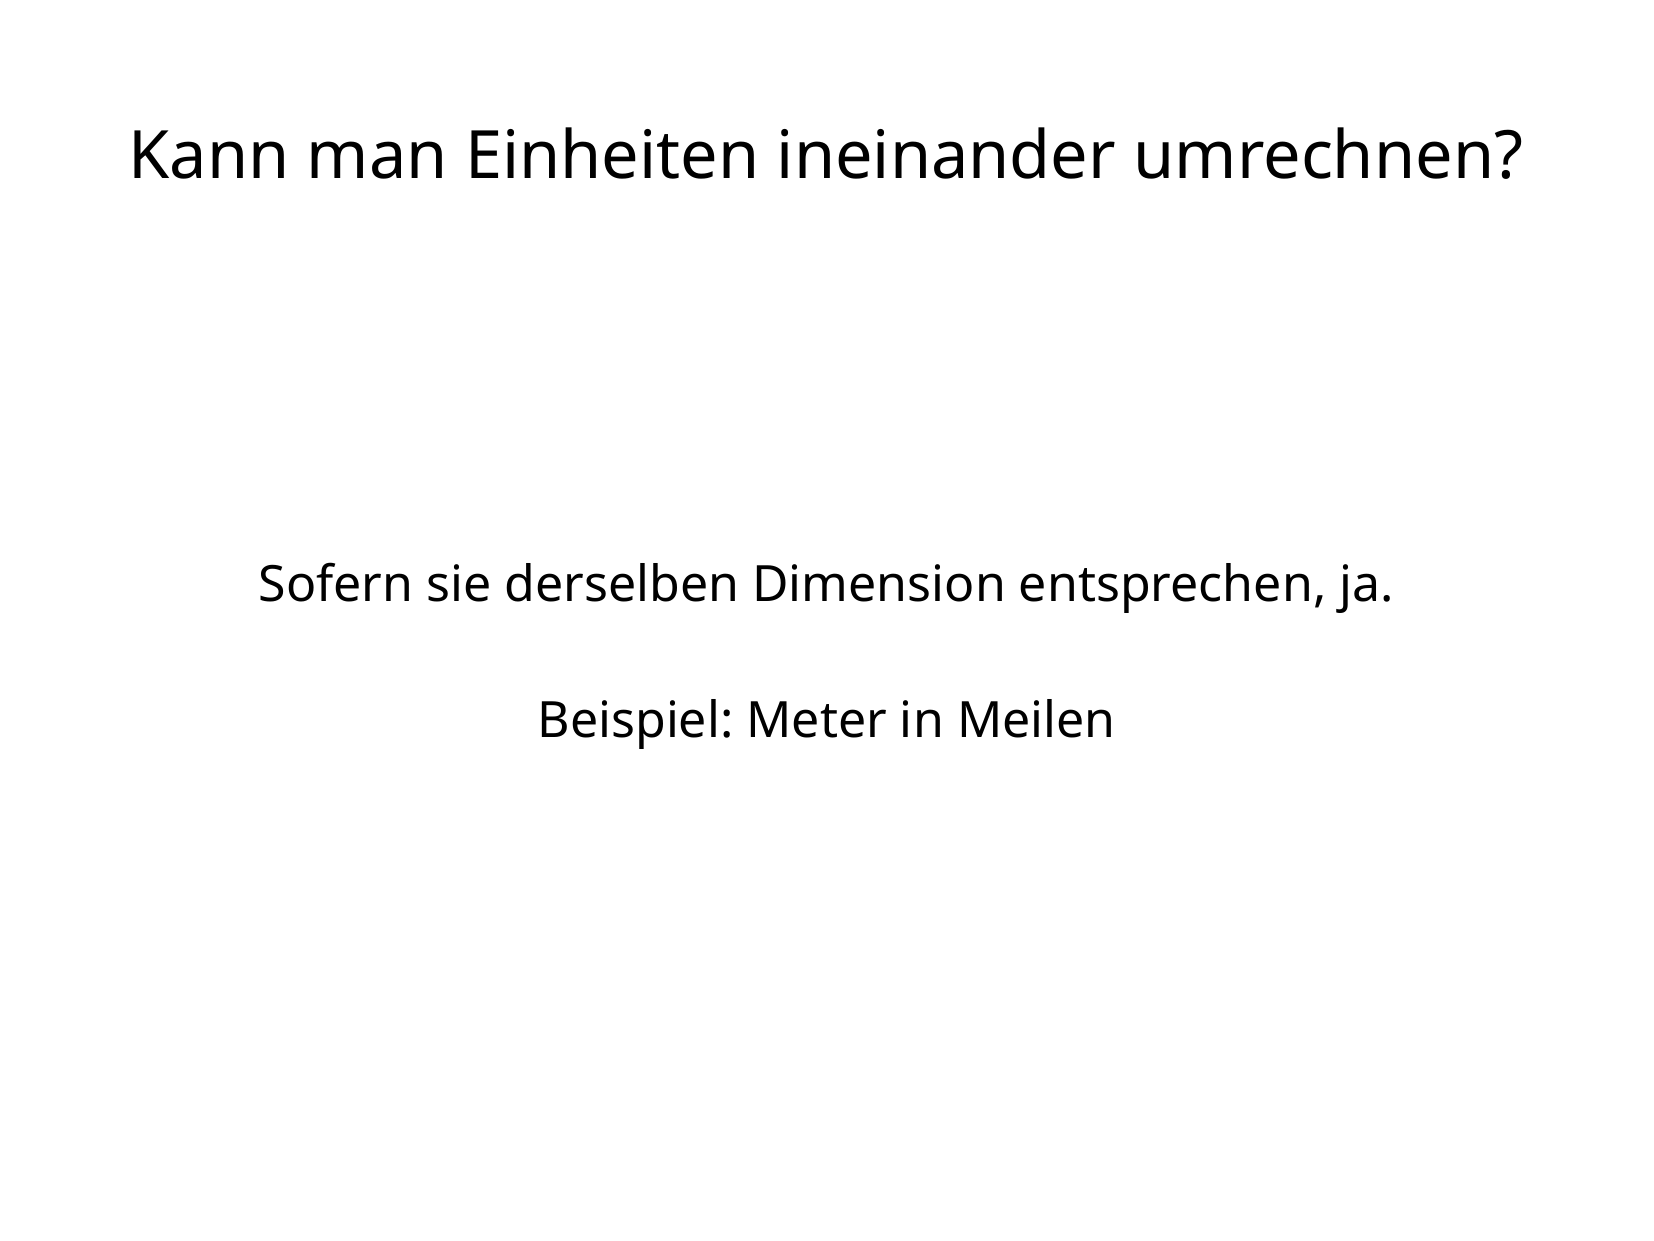

# Kann man Einheiten ineinander umrechnen?
Sofern sie derselben Dimension entsprechen, ja.
Beispiel: Meter in Meilen